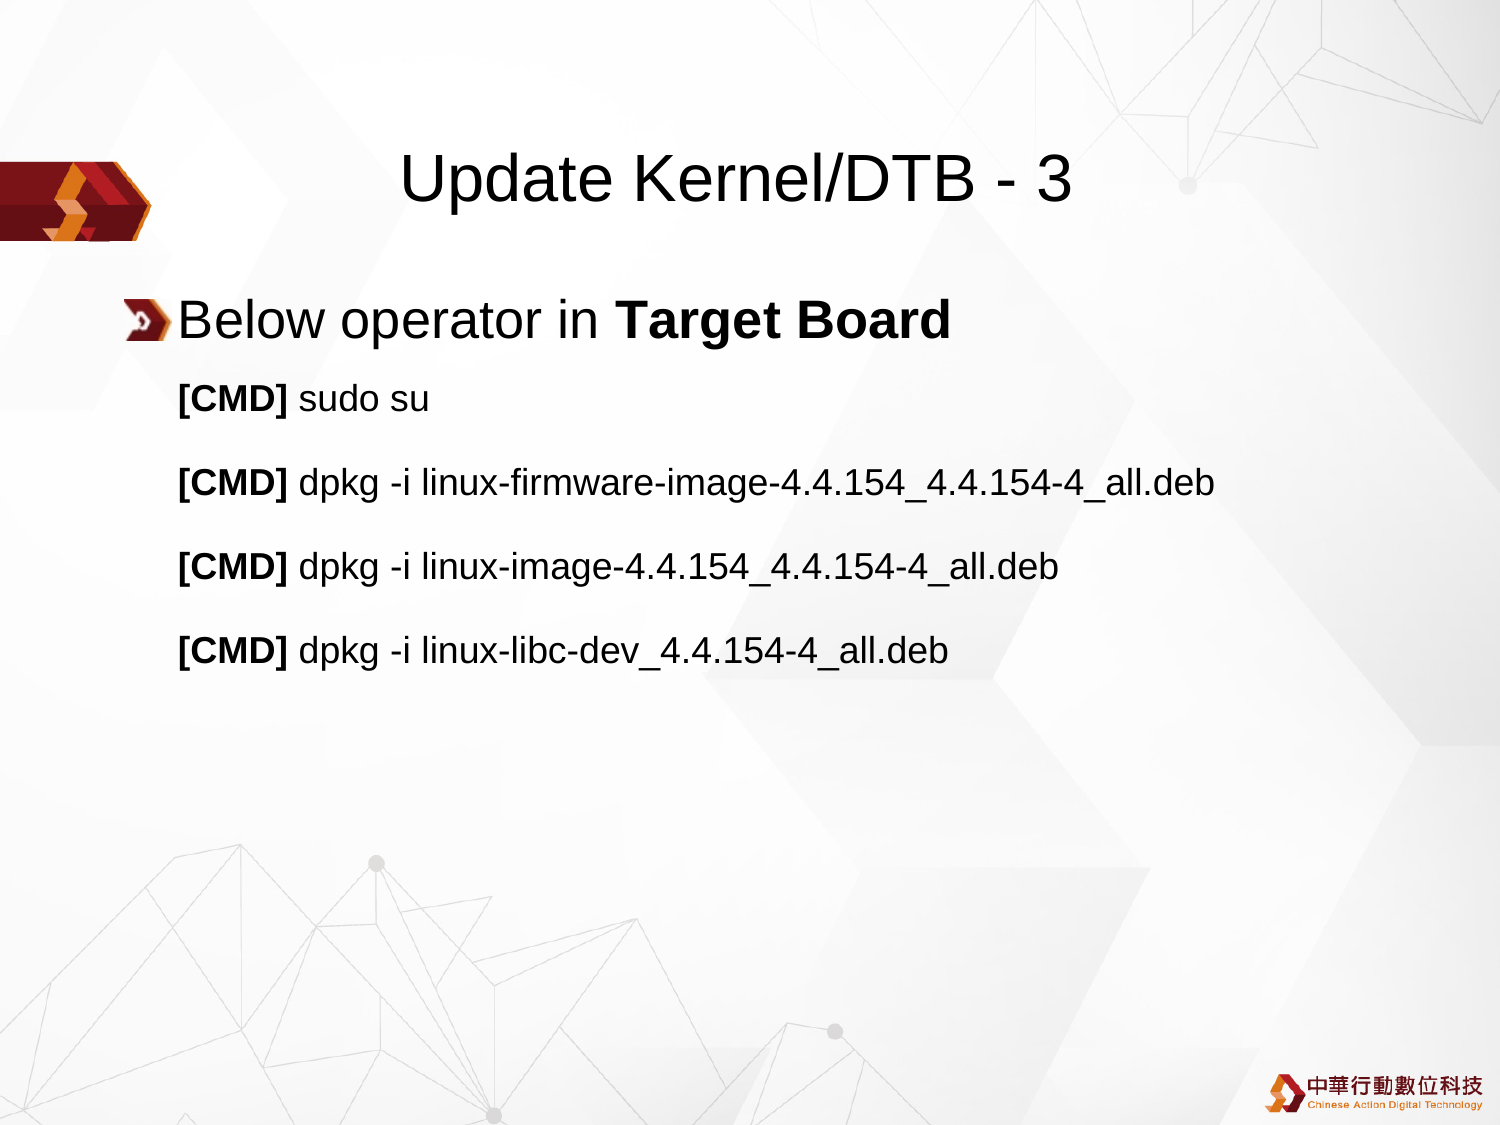

# Update Kernel/DTB - 3
Below operator in Target Board
[CMD] sudo su
[CMD] dpkg -i linux-firmware-image-4.4.154_4.4.154-4_all.deb
[CMD] dpkg -i linux-image-4.4.154_4.4.154-4_all.deb
[CMD] dpkg -i linux-libc-dev_4.4.154-4_all.deb